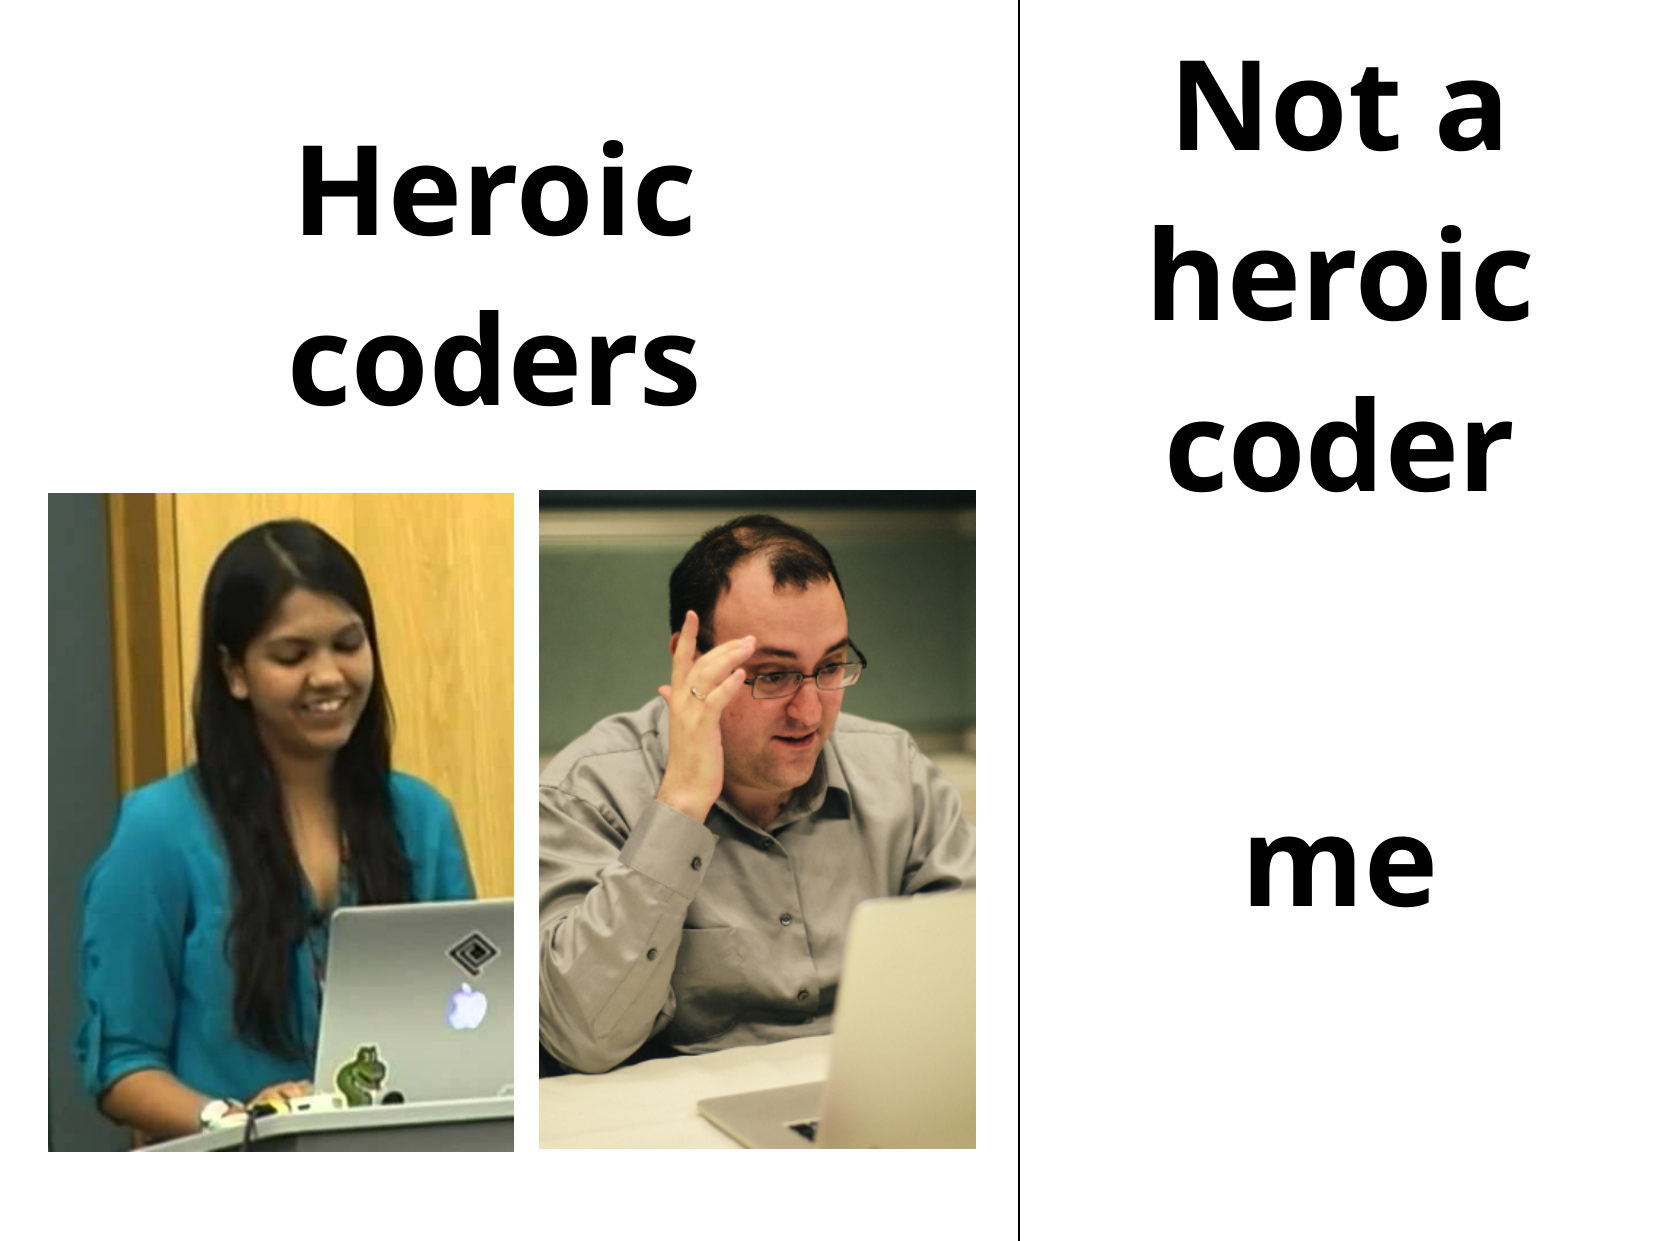

Not a heroic coder
Heroic coders
me